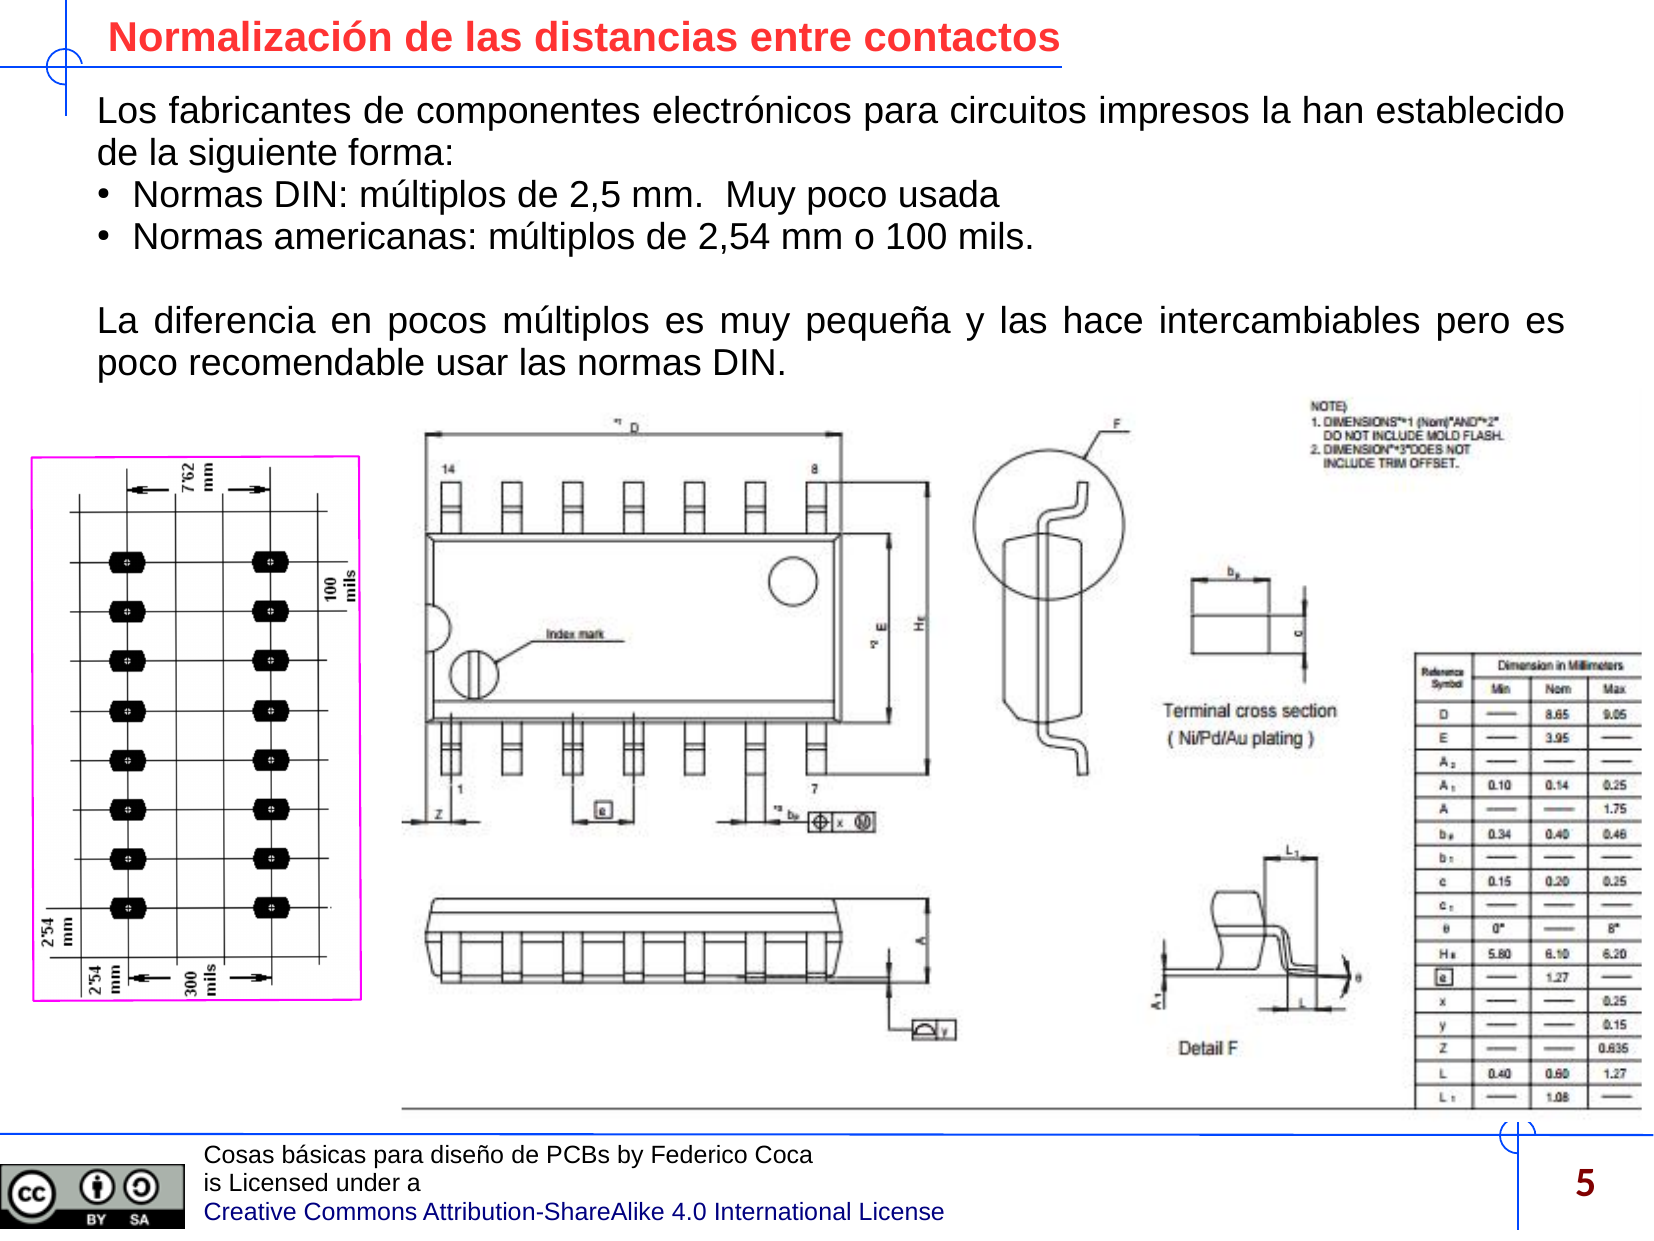

Normalización de las distancias entre contactos
Los fabricantes de componentes electrónicos para circuitos impresos la han establecido de la siguiente forma:
Normas DIN: múltiplos de 2,5 mm. Muy poco usada
Normas americanas: múltiplos de 2,54 mm o 100 mils.
La diferencia en pocos múltiplos es muy pequeña y las hace intercambiables pero es poco recomendable usar las normas DIN.
Cosas básicas para diseño de PCBs by Federico Coca
is Licensed under a Creative Commons Attribution-ShareAlike 4.0 International License